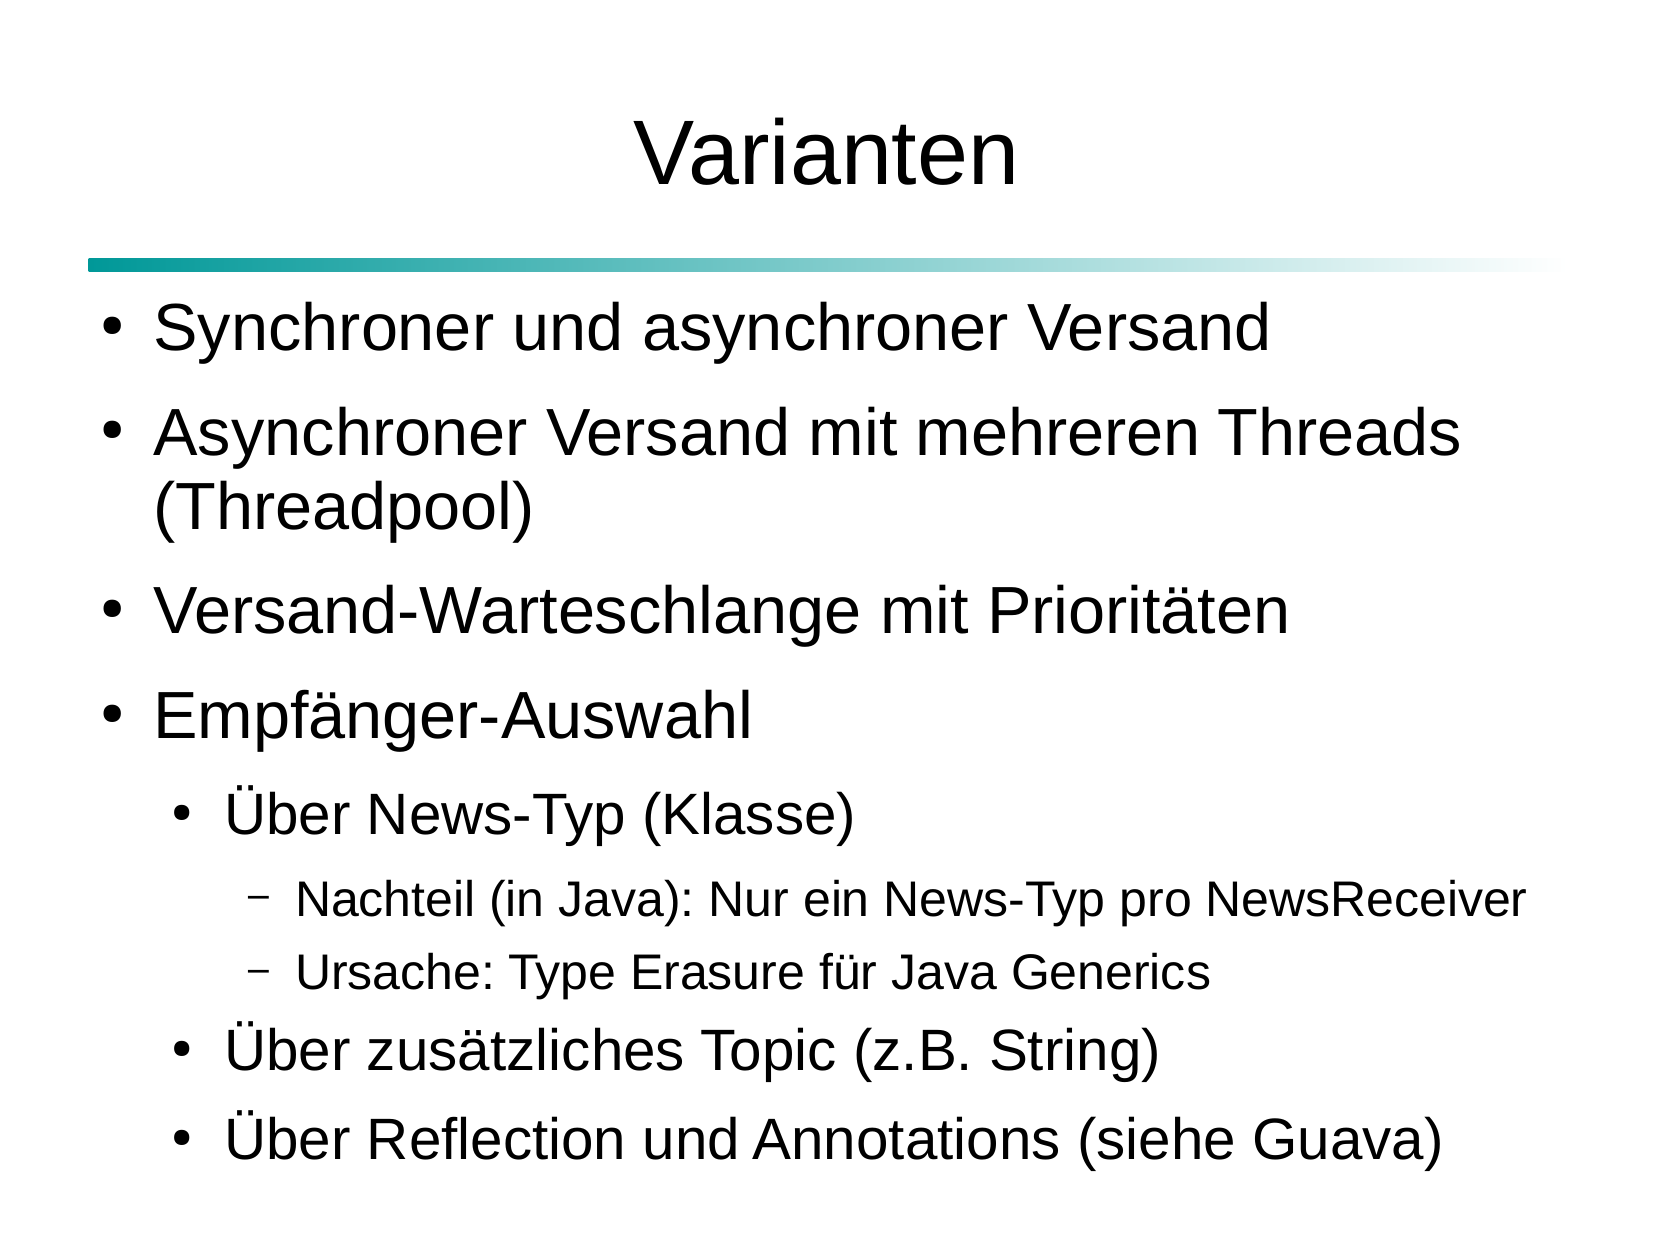

# Varianten
Synchroner und asynchroner Versand
Asynchroner Versand mit mehreren Threads (Threadpool)
Versand-Warteschlange mit Prioritäten
Empfänger-Auswahl
Über News-Typ (Klasse)
Nachteil (in Java): Nur ein News-Typ pro NewsReceiver
Ursache: Type Erasure für Java Generics
Über zusätzliches Topic (z.B. String)
Über Reflection und Annotations (siehe Guava)